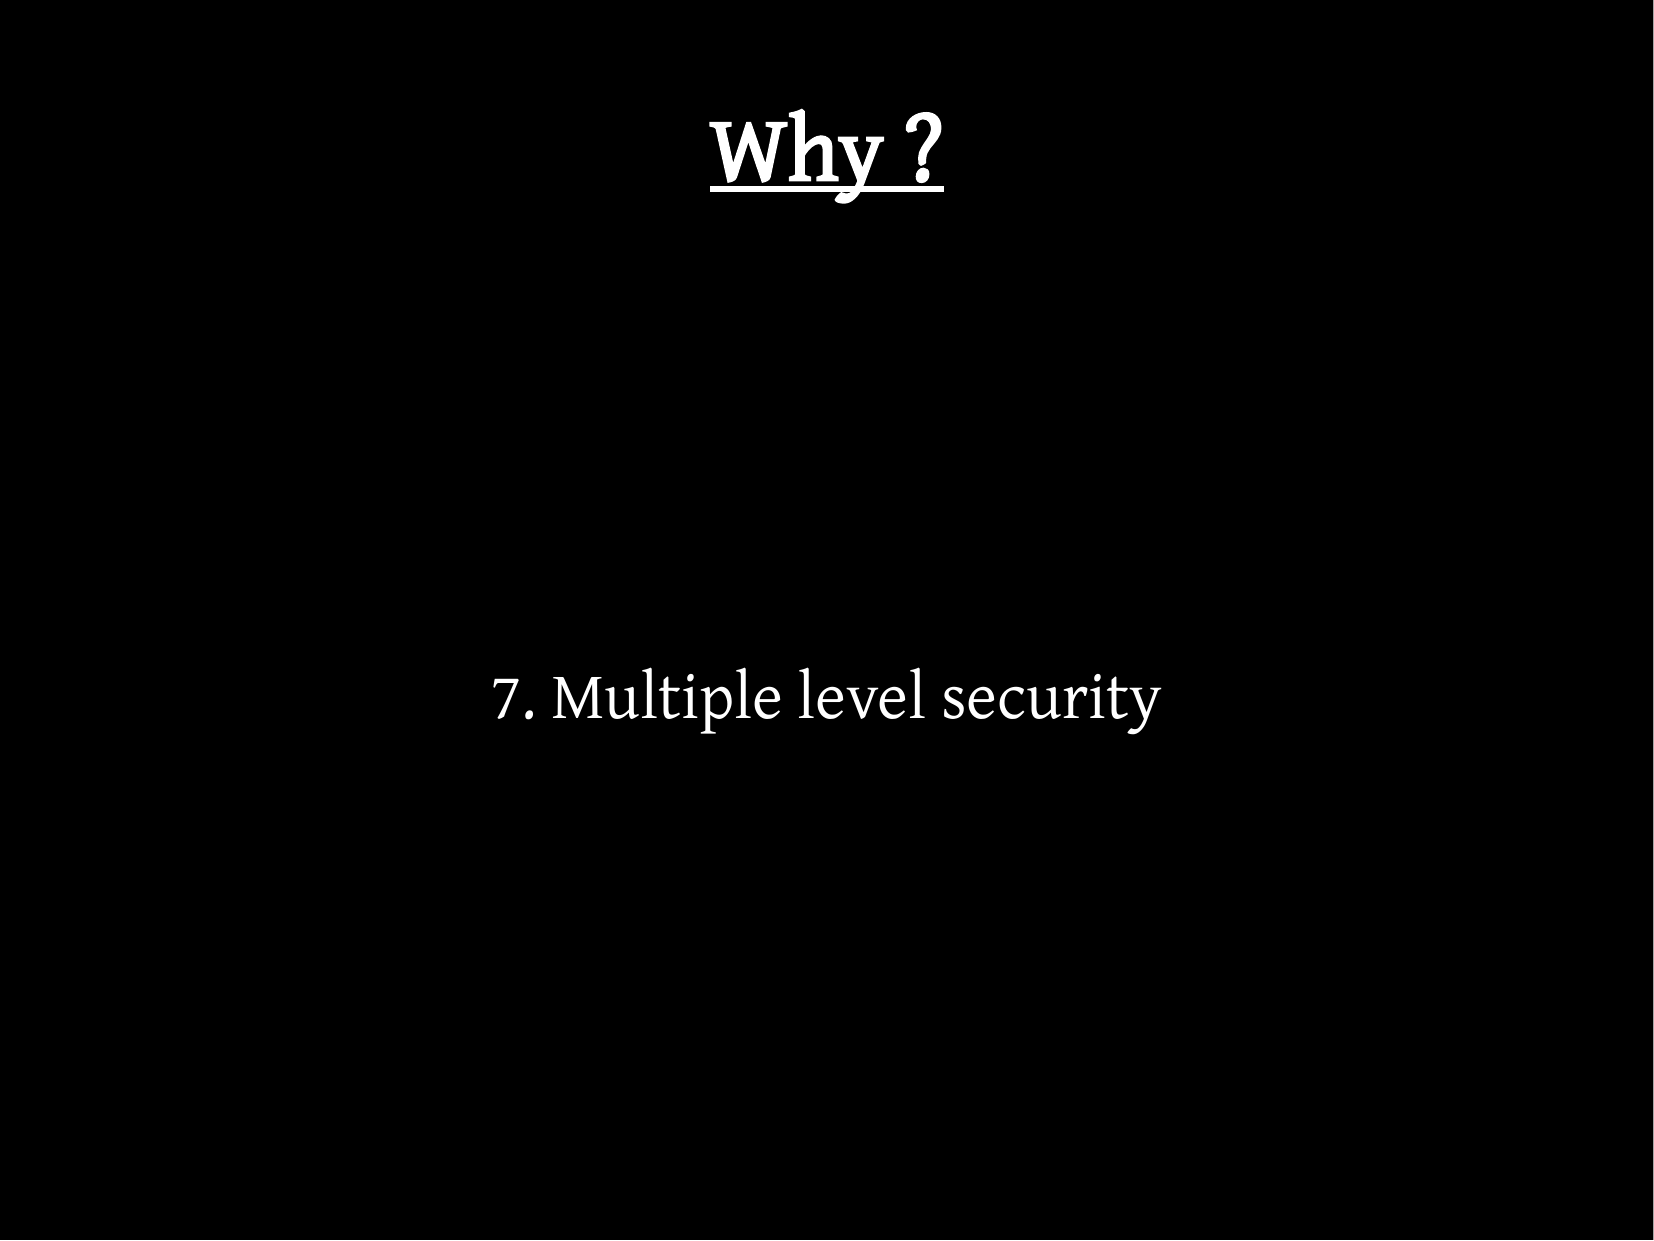

# Why ?
7. Multiple level security